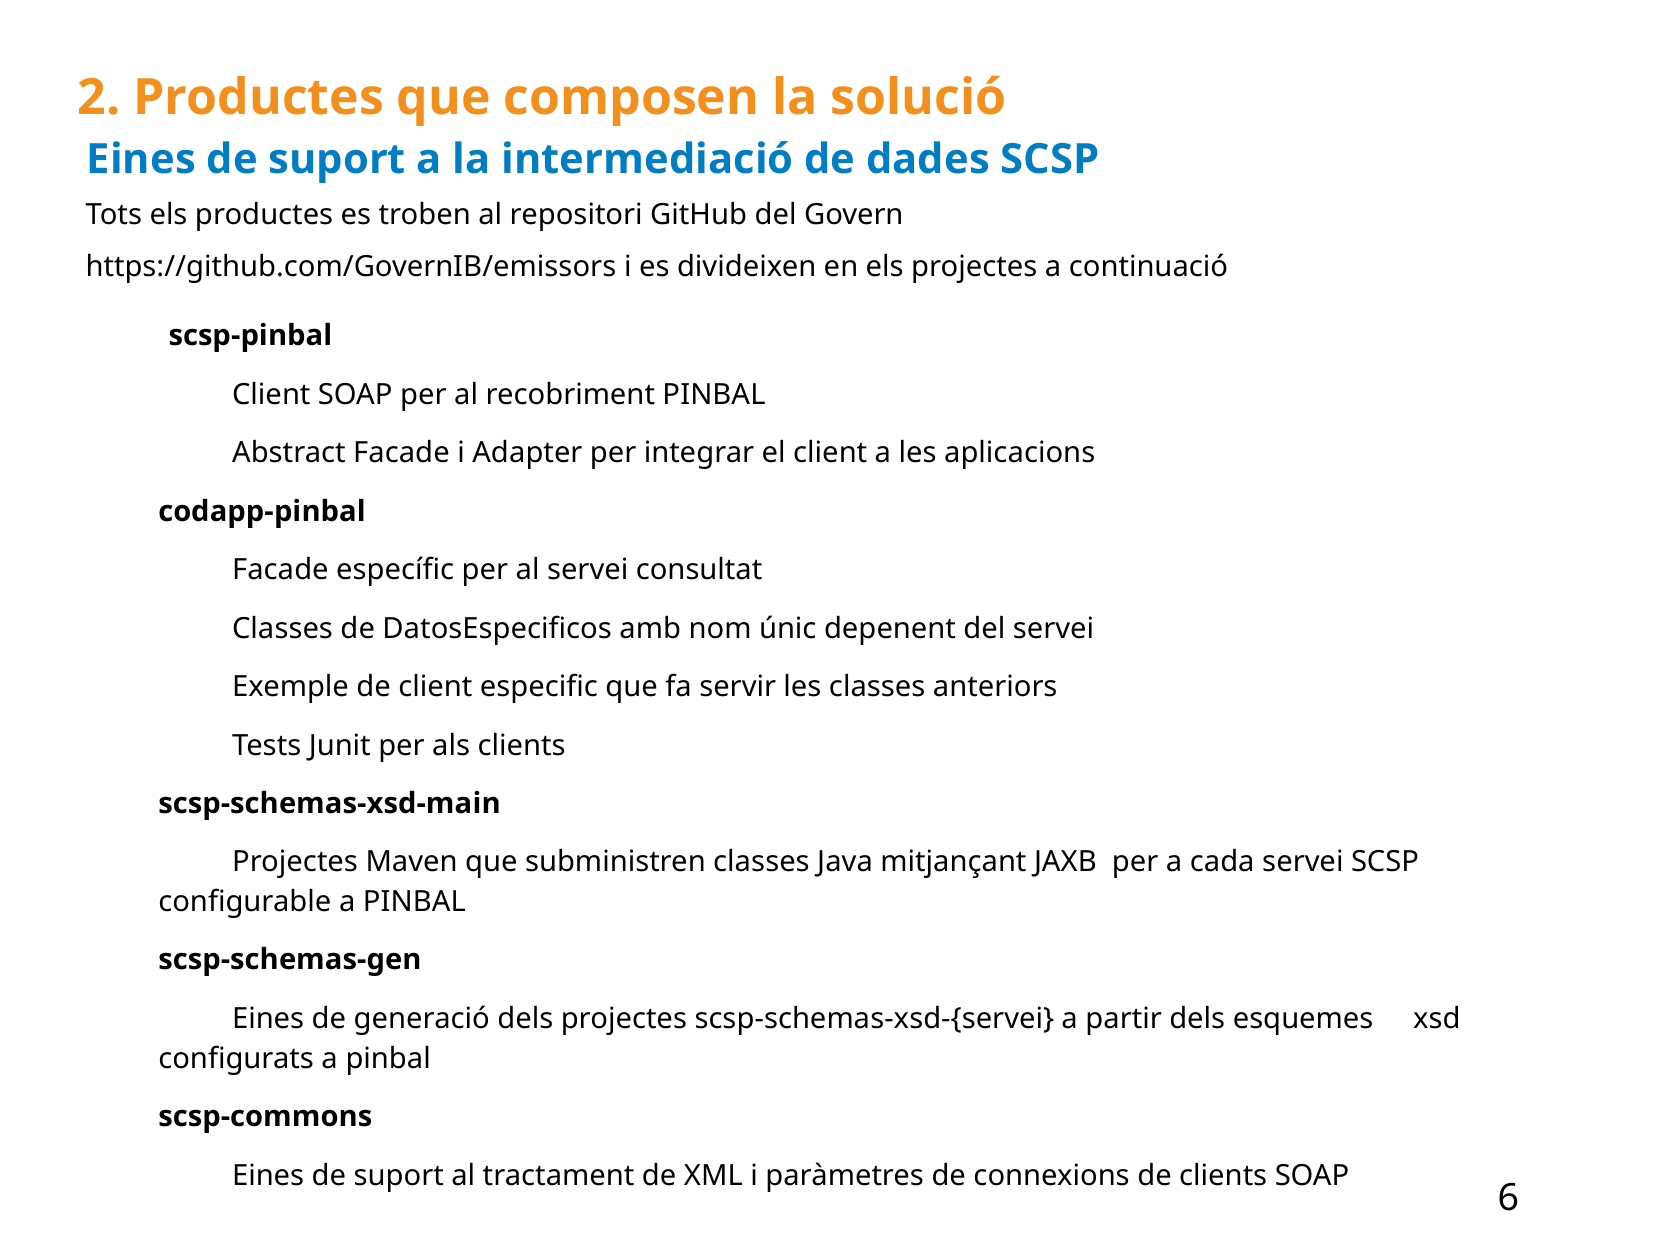

2. Productes que composen la solució
 Eines de suport a la intermediació de dades SCSP
Tots els productes es troben al repositori GitHub del Govern
https://github.com/GovernIB/emissors i es divideixen en els projectes a continuació
scsp-pinbal
 	Client SOAP per al recobriment PINBAL
 	Abstract Facade i Adapter per integrar el client a les aplicacions
codapp-pinbal
	Facade específic per al servei consultat
	Classes de DatosEspecificos amb nom únic depenent del servei
	Exemple de client especific que fa servir les classes anteriors
	Tests Junit per als clients
scsp-schemas-xsd-main
	Projectes Maven que subministren classes Java mitjançant JAXB per a cada servei SCSP 	configurable a PINBAL
scsp-schemas-gen
	Eines de generació dels projectes scsp-schemas-xsd-{servei} a partir dels esquemes 	xsd configurats a pinbal
scsp-commons
	Eines de suport al tractament de XML i paràmetres de connexions de clients SOAP